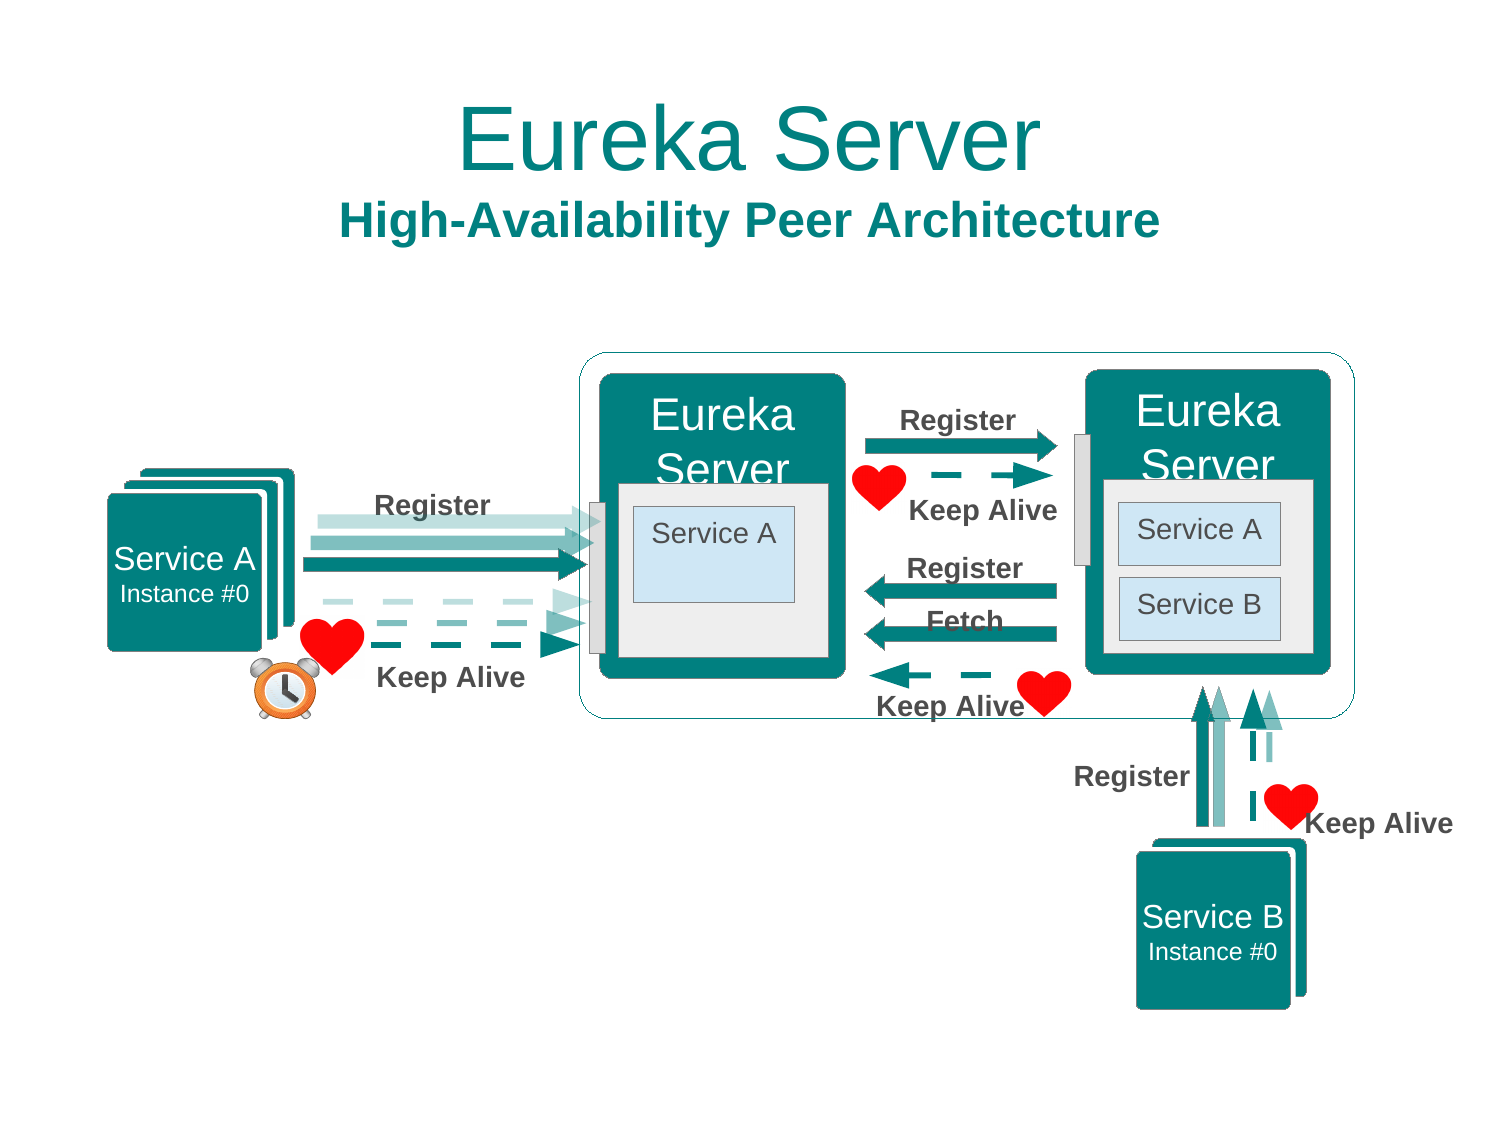

# Eureka Server
High-Availability Peer Architecture
Eureka
Server
Eureka
Server
Register
Register
Keep Alive
Service A
Instance #0
Service A
Service A
Register
Service B
Fetch
Keep Alive
Keep Alive
Register
Keep Alive
Service B
Instance #0